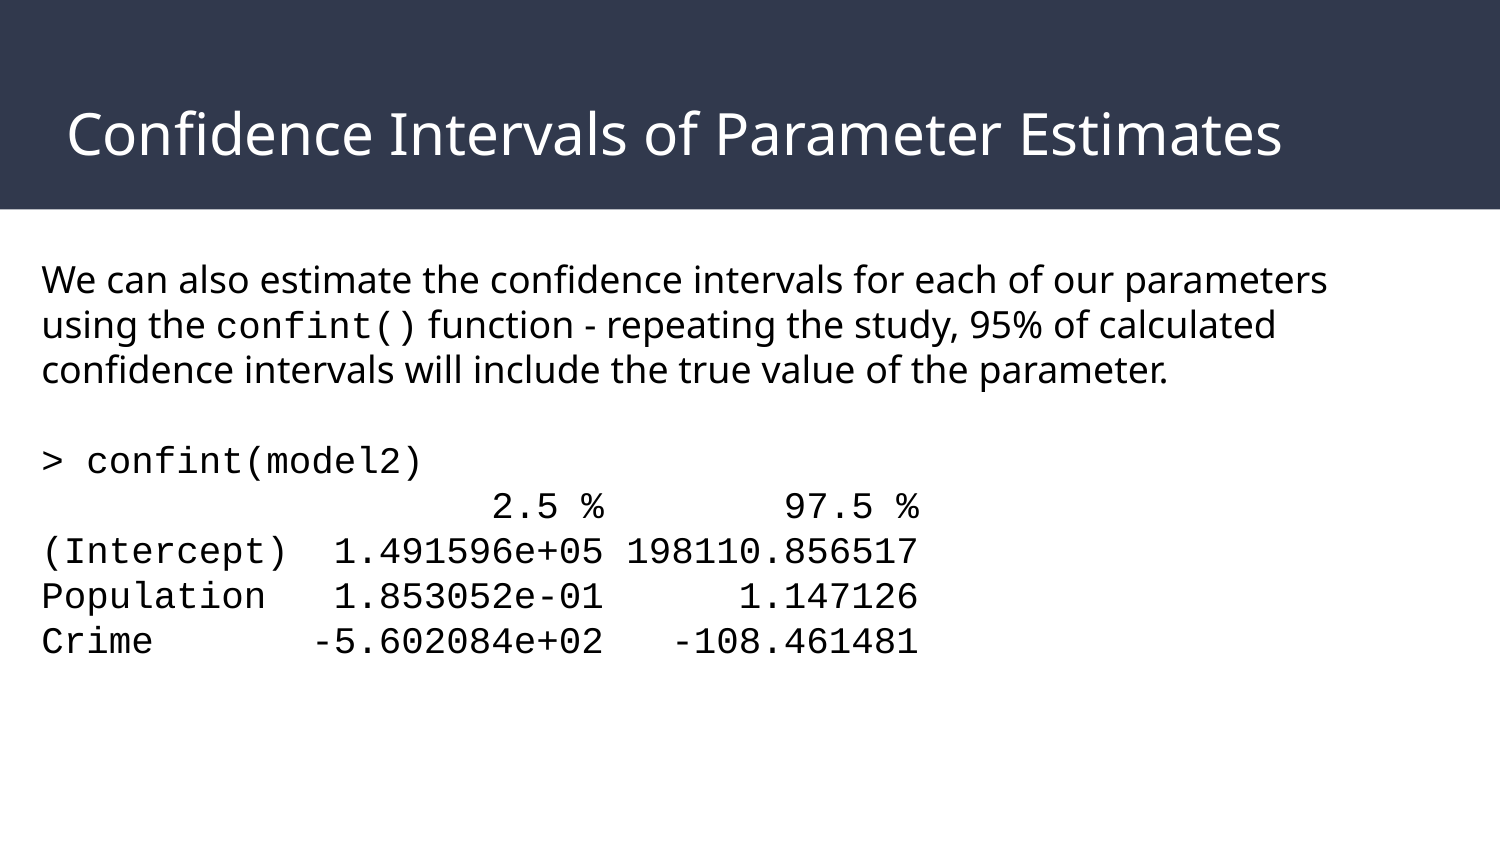

# Confidence Intervals of Parameter Estimates
We can also estimate the confidence intervals for each of our parameters using the confint() function - repeating the study, 95% of calculated confidence intervals will include the true value of the parameter.
> confint(model2)
 2.5 % 97.5 %
(Intercept) 1.491596e+05 198110.856517
Population 1.853052e-01 1.147126
Crime -5.602084e+02 -108.461481